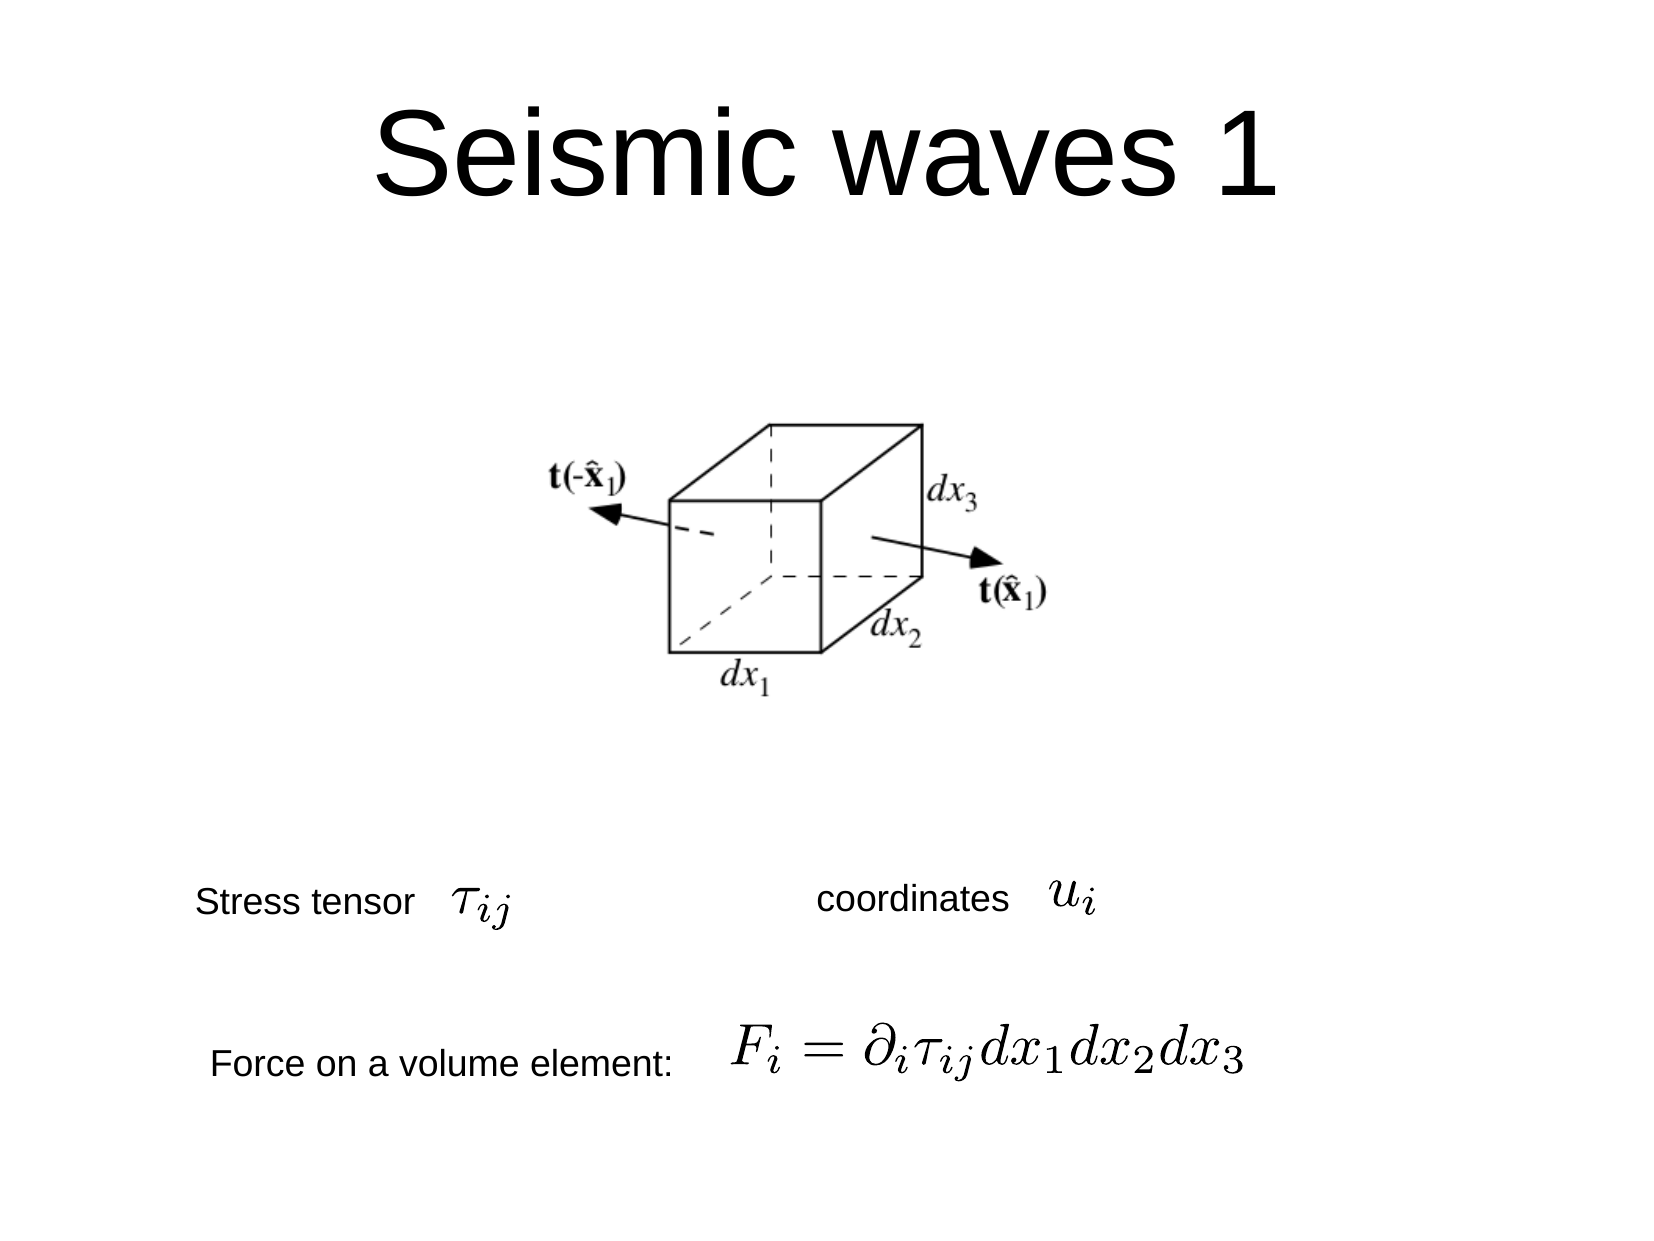

# Seismic waves 1
coordinates
Stress tensor
Force on a volume element: